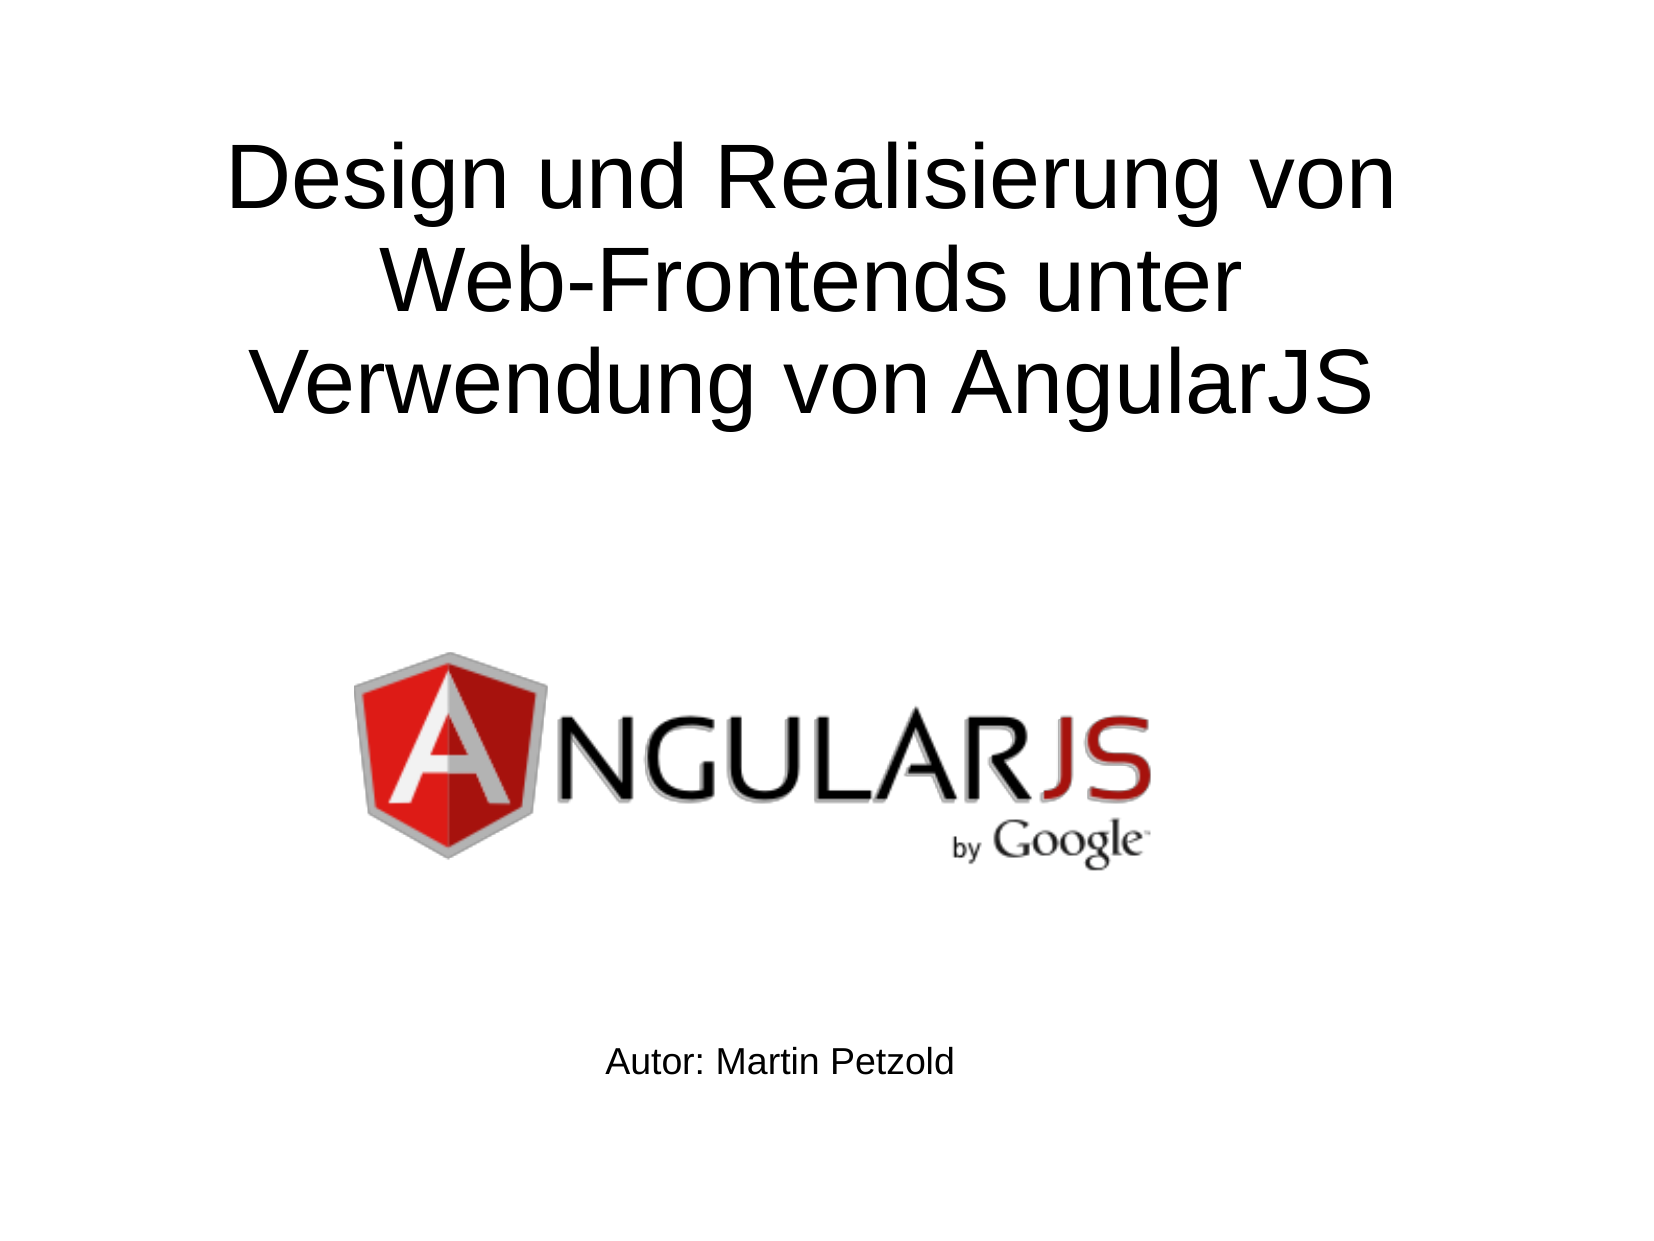

Design und Realisierung von Web-Frontends unter Verwendung von AngularJS
Autor: Martin Petzold